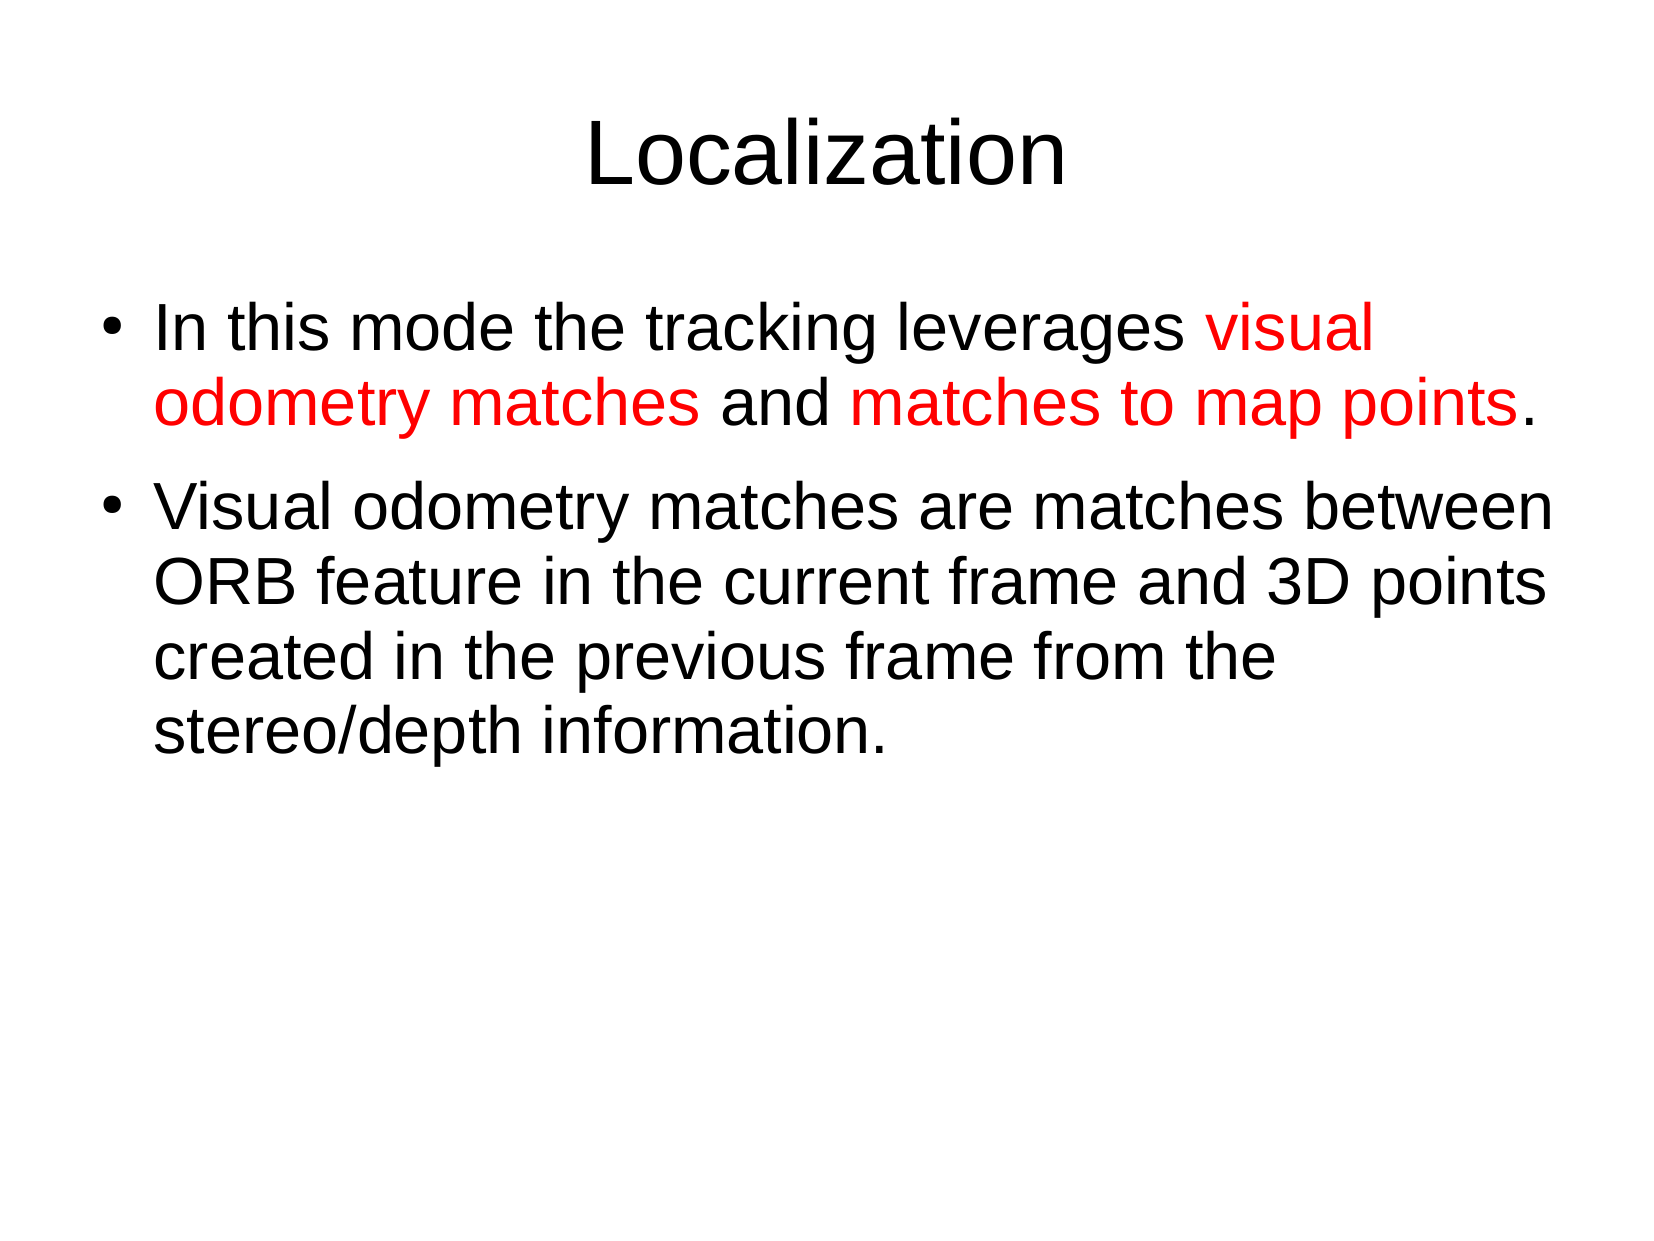

# Localization
In this mode the tracking leverages visual odometry matches and matches to map points.
Visual odometry matches are matches between ORB feature in the current frame and 3D points created in the previous frame from the stereo/depth information.